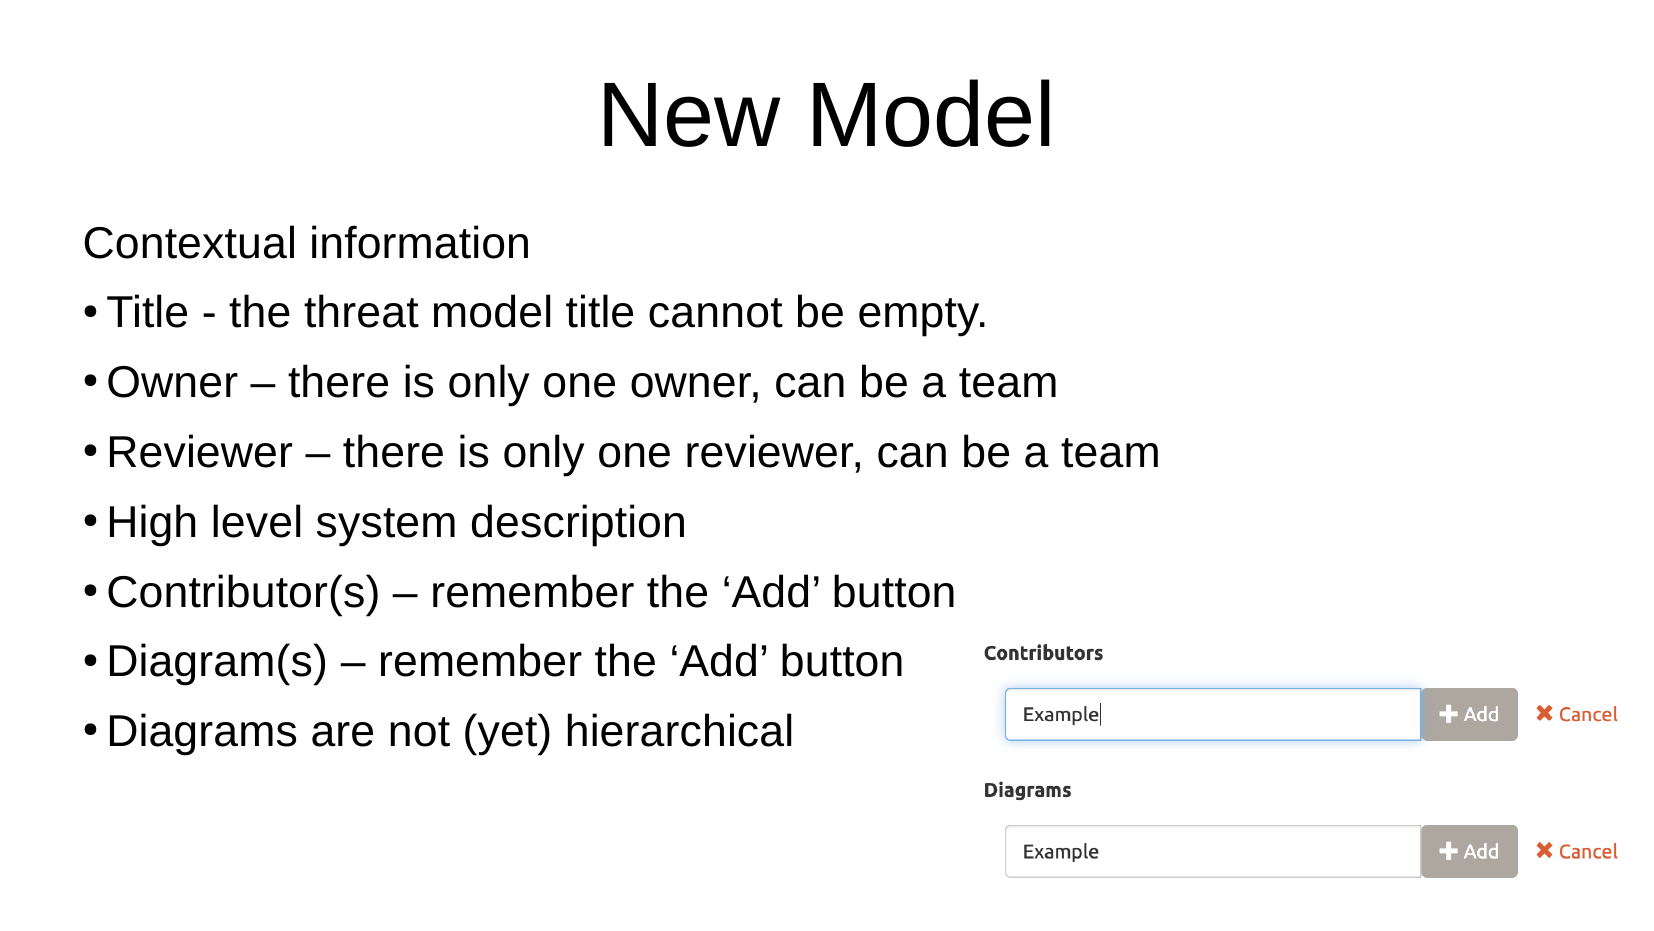

# New Model
Contextual information
Title - the threat model title cannot be empty.
Owner – there is only one owner, can be a team
Reviewer – there is only one reviewer, can be a team
High level system description
Contributor(s) – remember the ‘Add’ button
Diagram(s) – remember the ‘Add’ button
Diagrams are not (yet) hierarchical